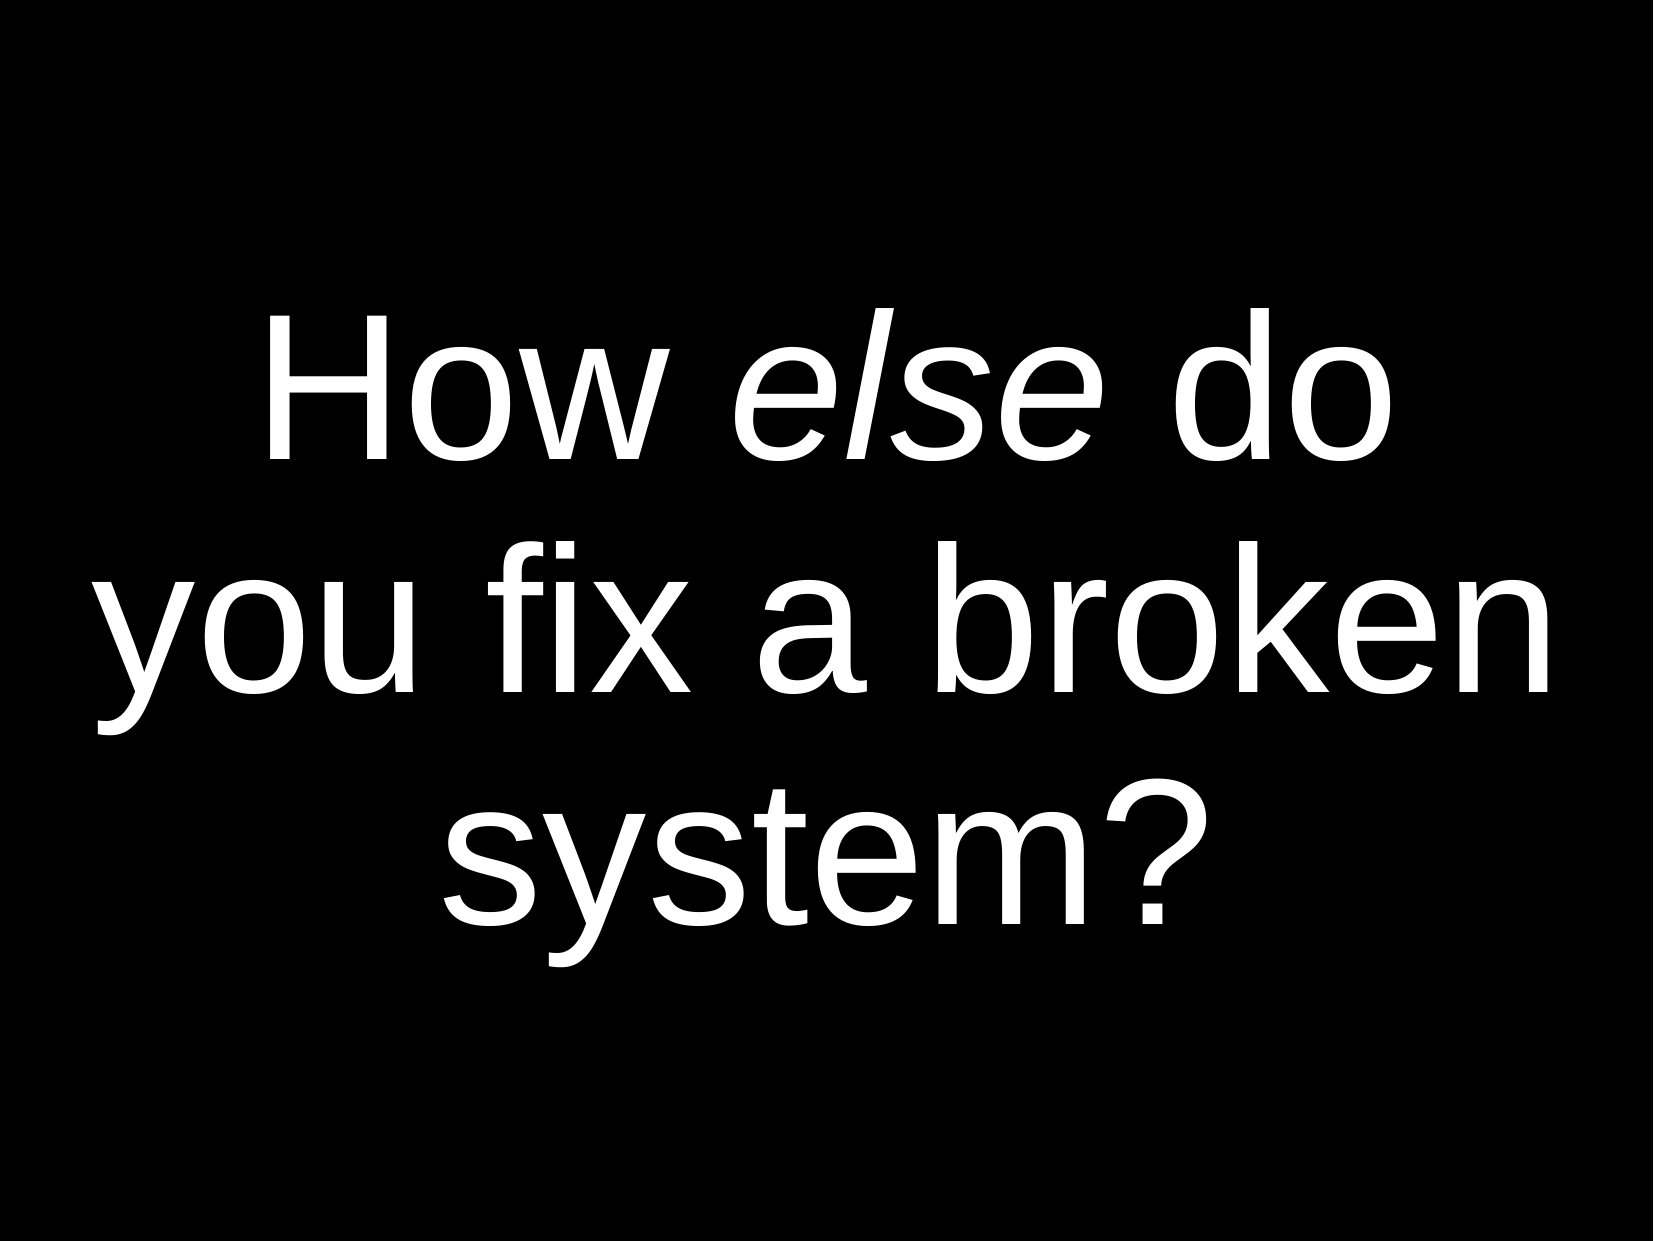

# How else do you fix a broken system?